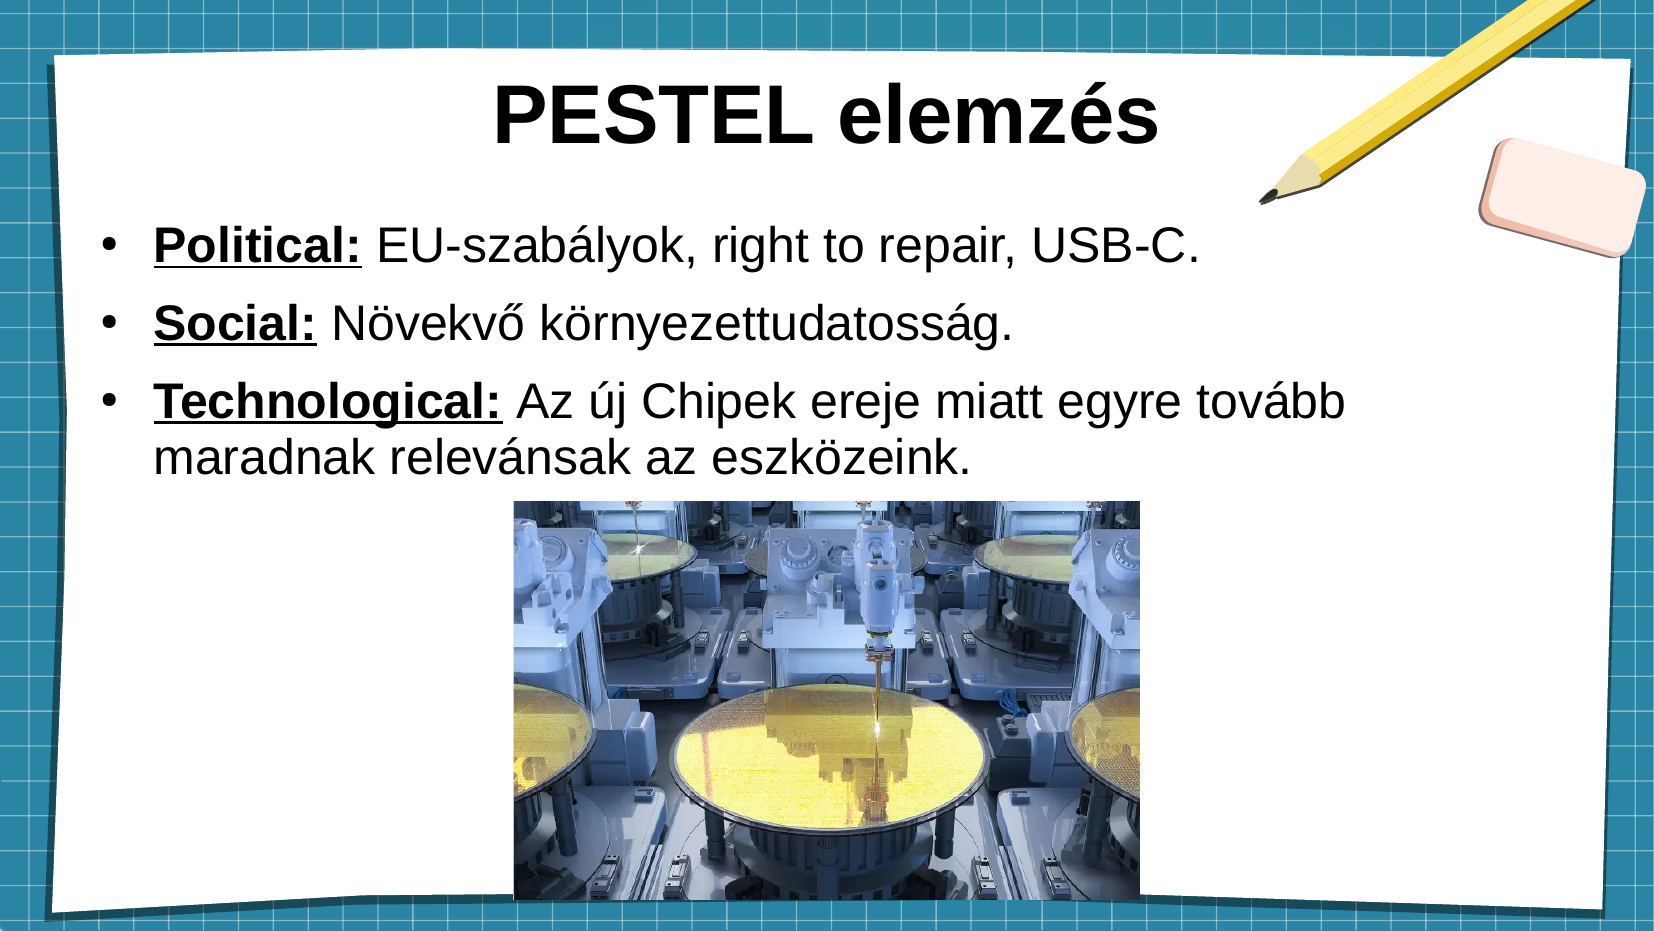

# PESTEL elemzés
Political: EU-szabályok, right to repair, USB-C.
Social: Növekvő környezettudatosság.
Technological: Az új Chipek ereje miatt egyre tovább maradnak relevánsak az eszközeink.